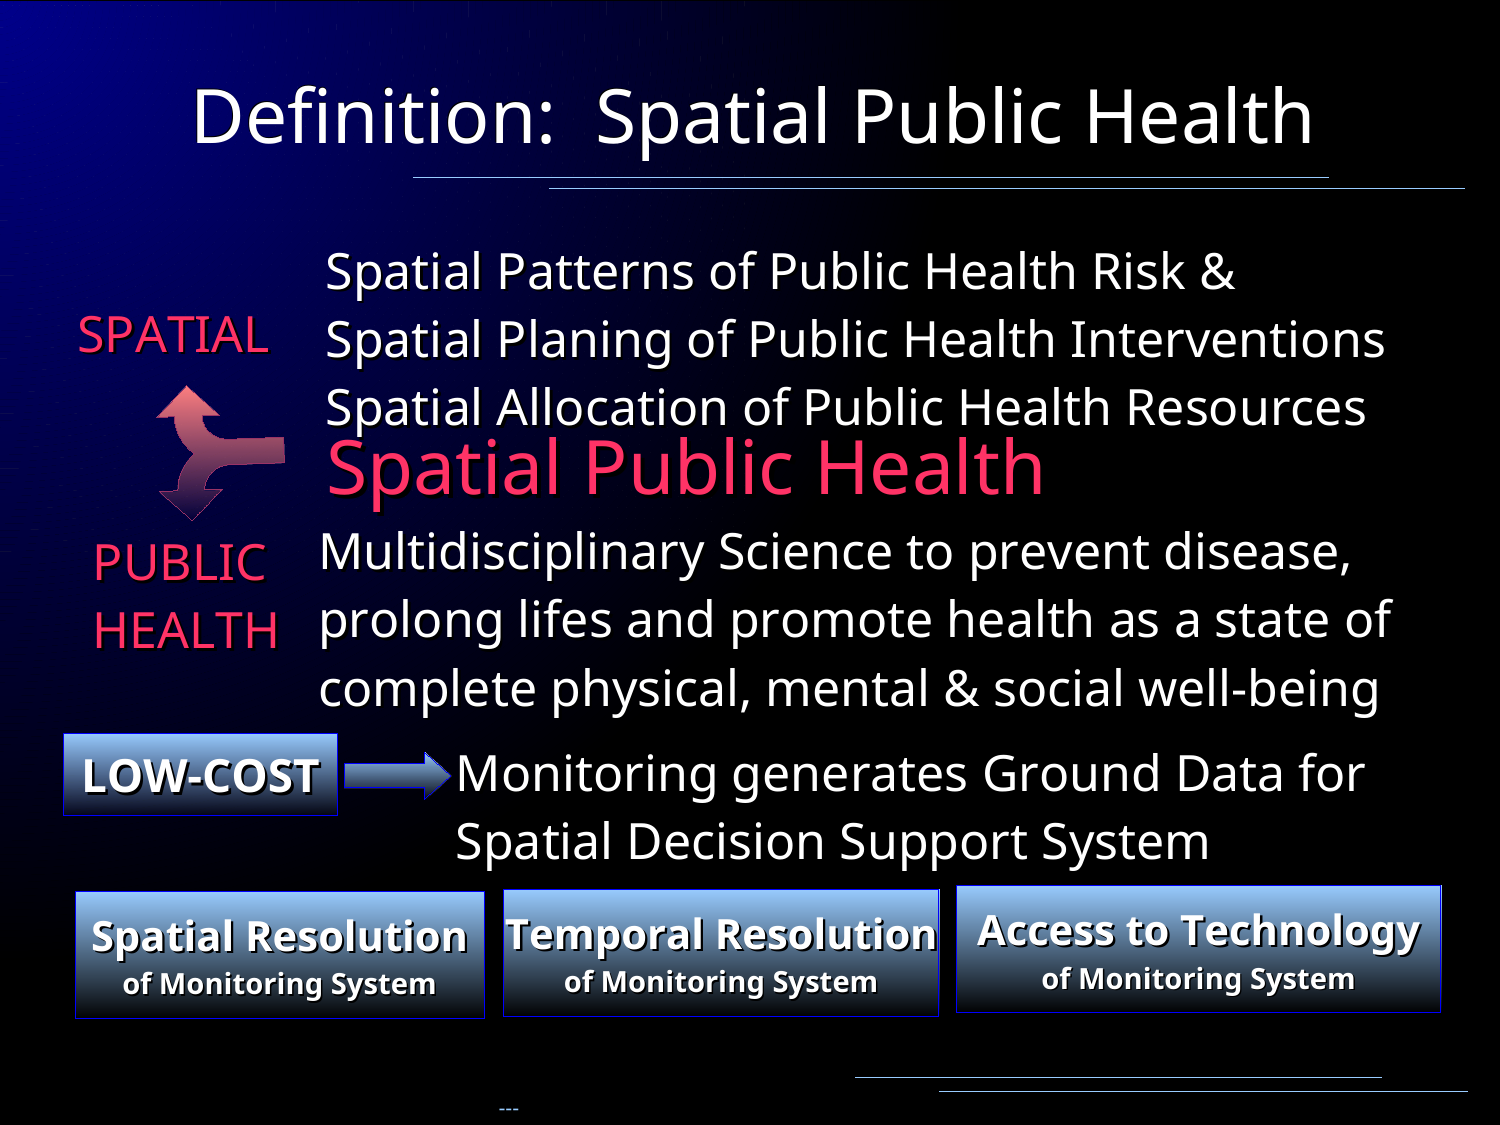

Definition: Spatial Public Health
Spatial Patterns of Public Health Risk &
Spatial Planing of Public Health Interventions
Spatial Allocation of Public Health Resources
SPATIAL
Spatial Public Health
Multidisciplinary Science to prevent disease, prolong lifes and promote health as a state of
complete physical, mental & social well-being
PUBLIC
HEALTH
Monitoring generates Ground Data for
Spatial Decision Support System
LOW-COST
Access to Technology
of Monitoring System
Temporal Resolution
of Monitoring System
Spatial Resolution
of Monitoring System